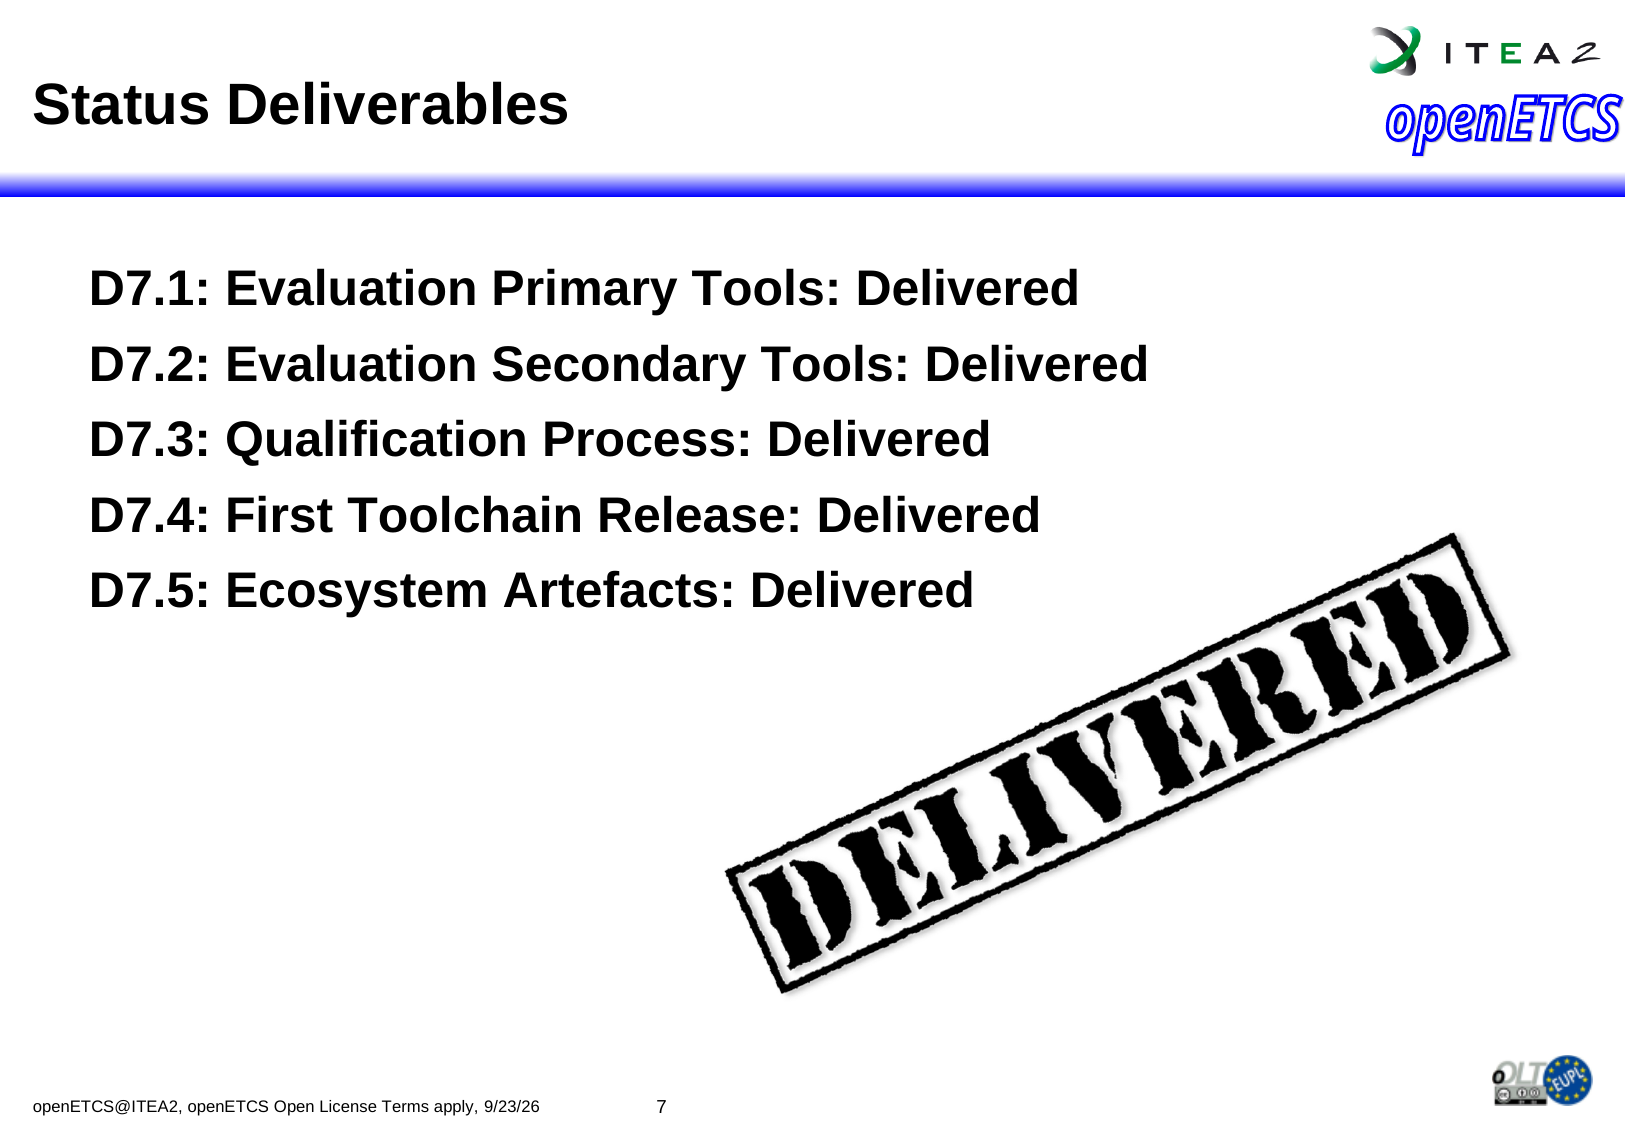

# Status Deliverables
D7.1: Evaluation Primary Tools: Delivered
D7.2: Evaluation Secondary Tools: Delivered
D7.3: Qualification Process: Delivered
D7.4: First Toolchain Release: Delivered
D7.5: Ecosystem Artefacts: Delivered